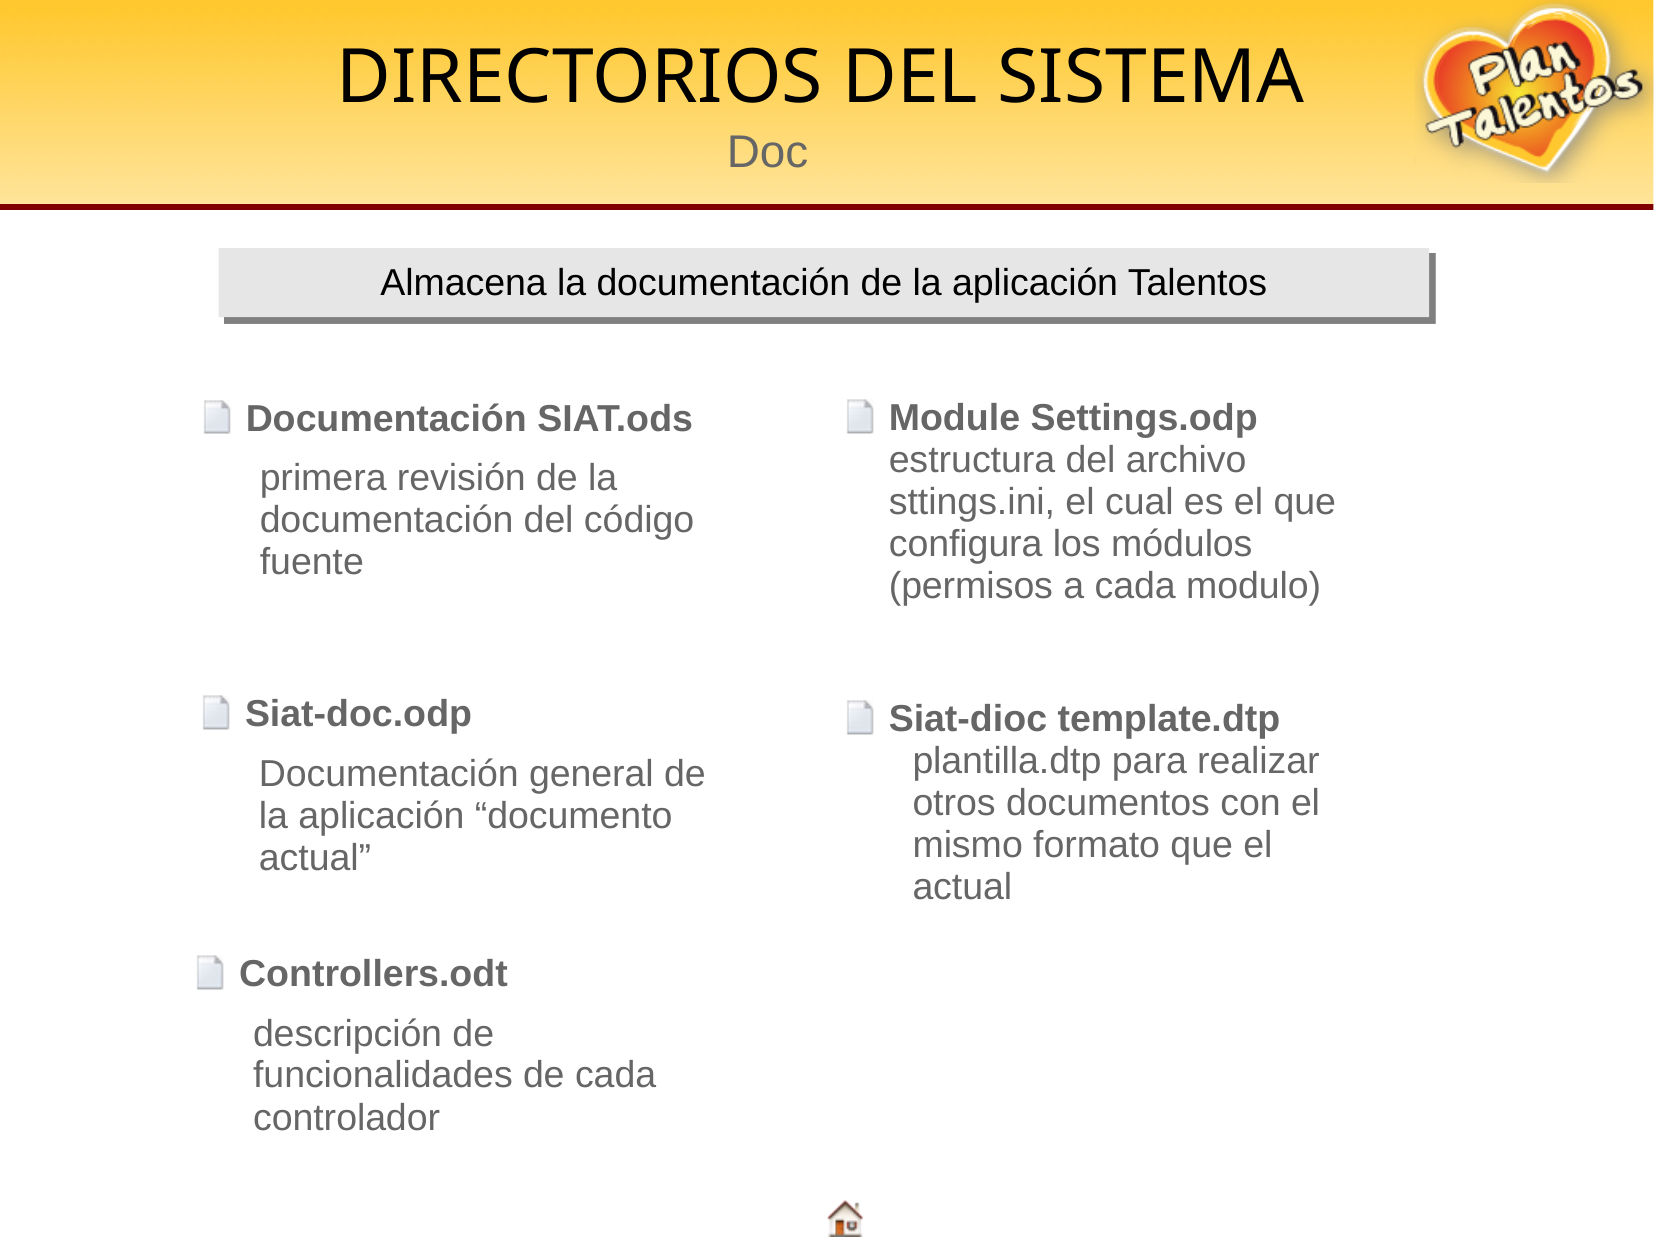

# DIRECTORIOS DEL SISTEMA
Doc
Almacena la documentación de la aplicación Talentos
Module Settings.odp
estructura del archivo sttings.ini, el cual es el que configura los módulos (permisos a cada modulo)
Documentación SIAT.ods
primera revisión de la documentación del código fuente
Siat-doc.odp
Documentación general de la aplicación “documento actual”
Siat-dioc template.dtp
plantilla.dtp para realizar otros documentos con el mismo formato que el actual
Controllers.odt
descripción de funcionalidades de cada controlador